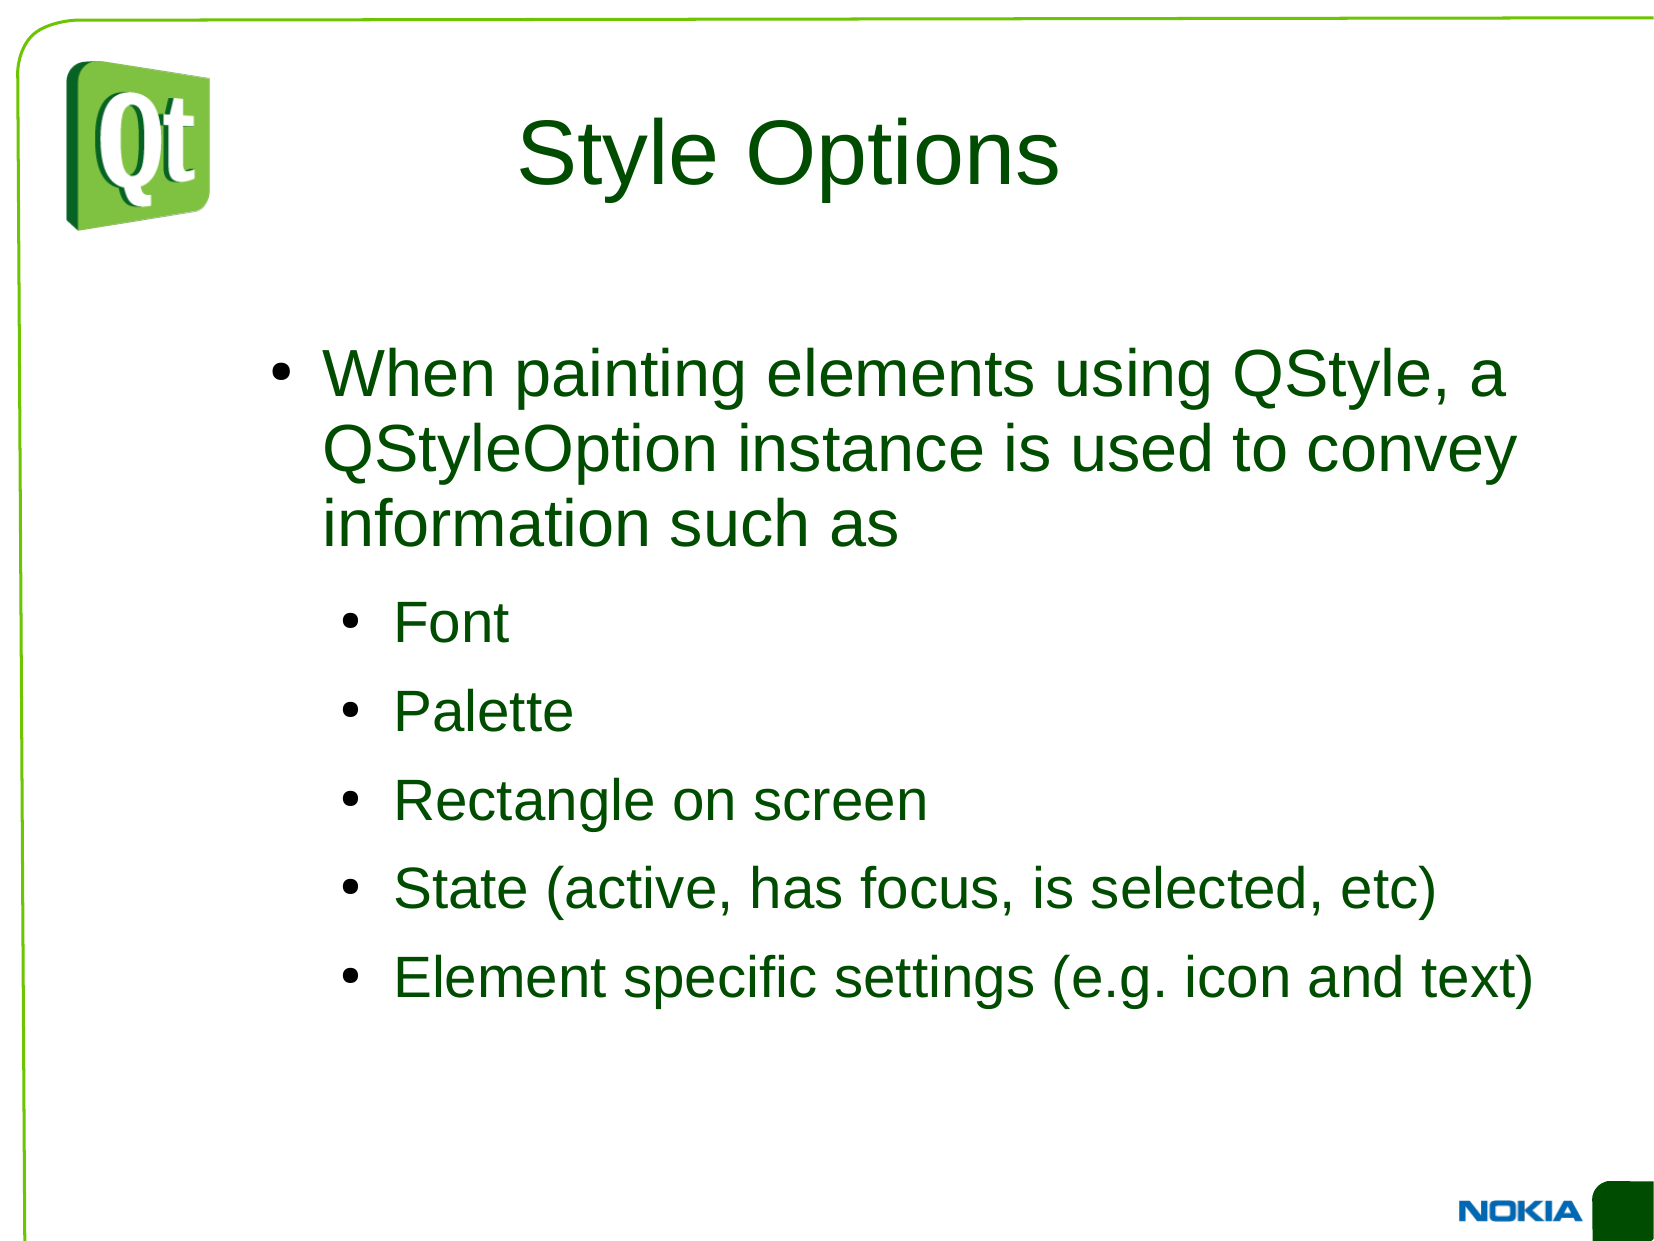

# Style Options
When painting elements using QStyle, a QStyleOption instance is used to convey information such as
Font
Palette
Rectangle on screen
State (active, has focus, is selected, etc)
Element specific settings (e.g. icon and text)